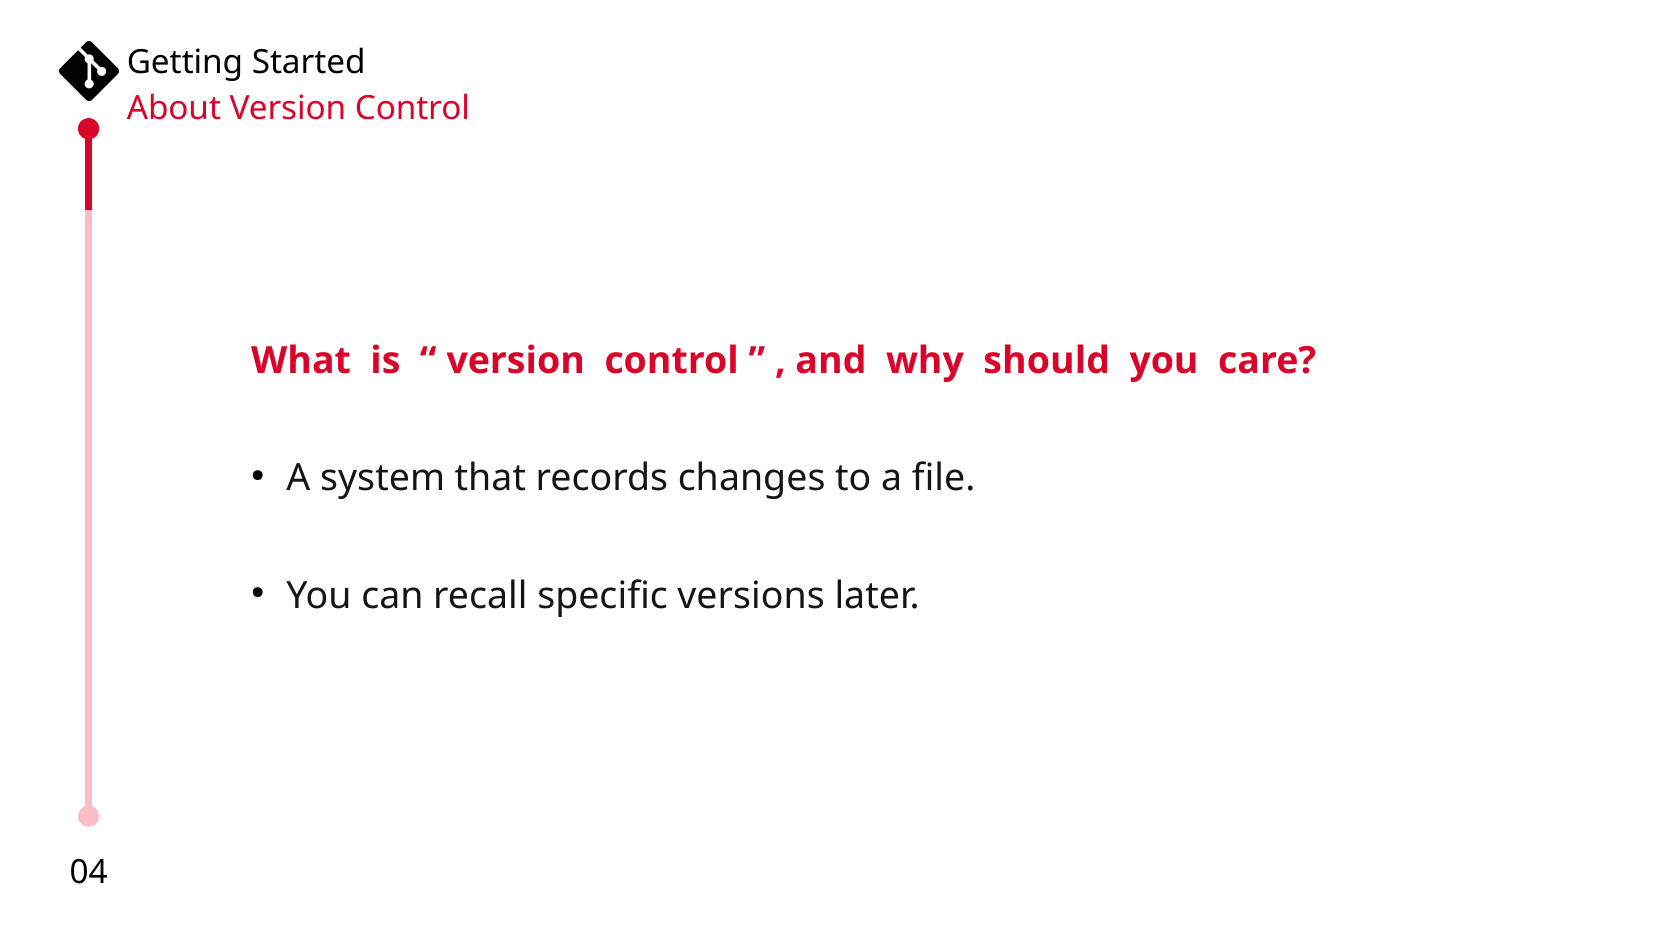

Getting Started
About Version Control
What is “ version control ” , and why should you care?
A system that records changes to a file.
You can recall specific versions later.
04